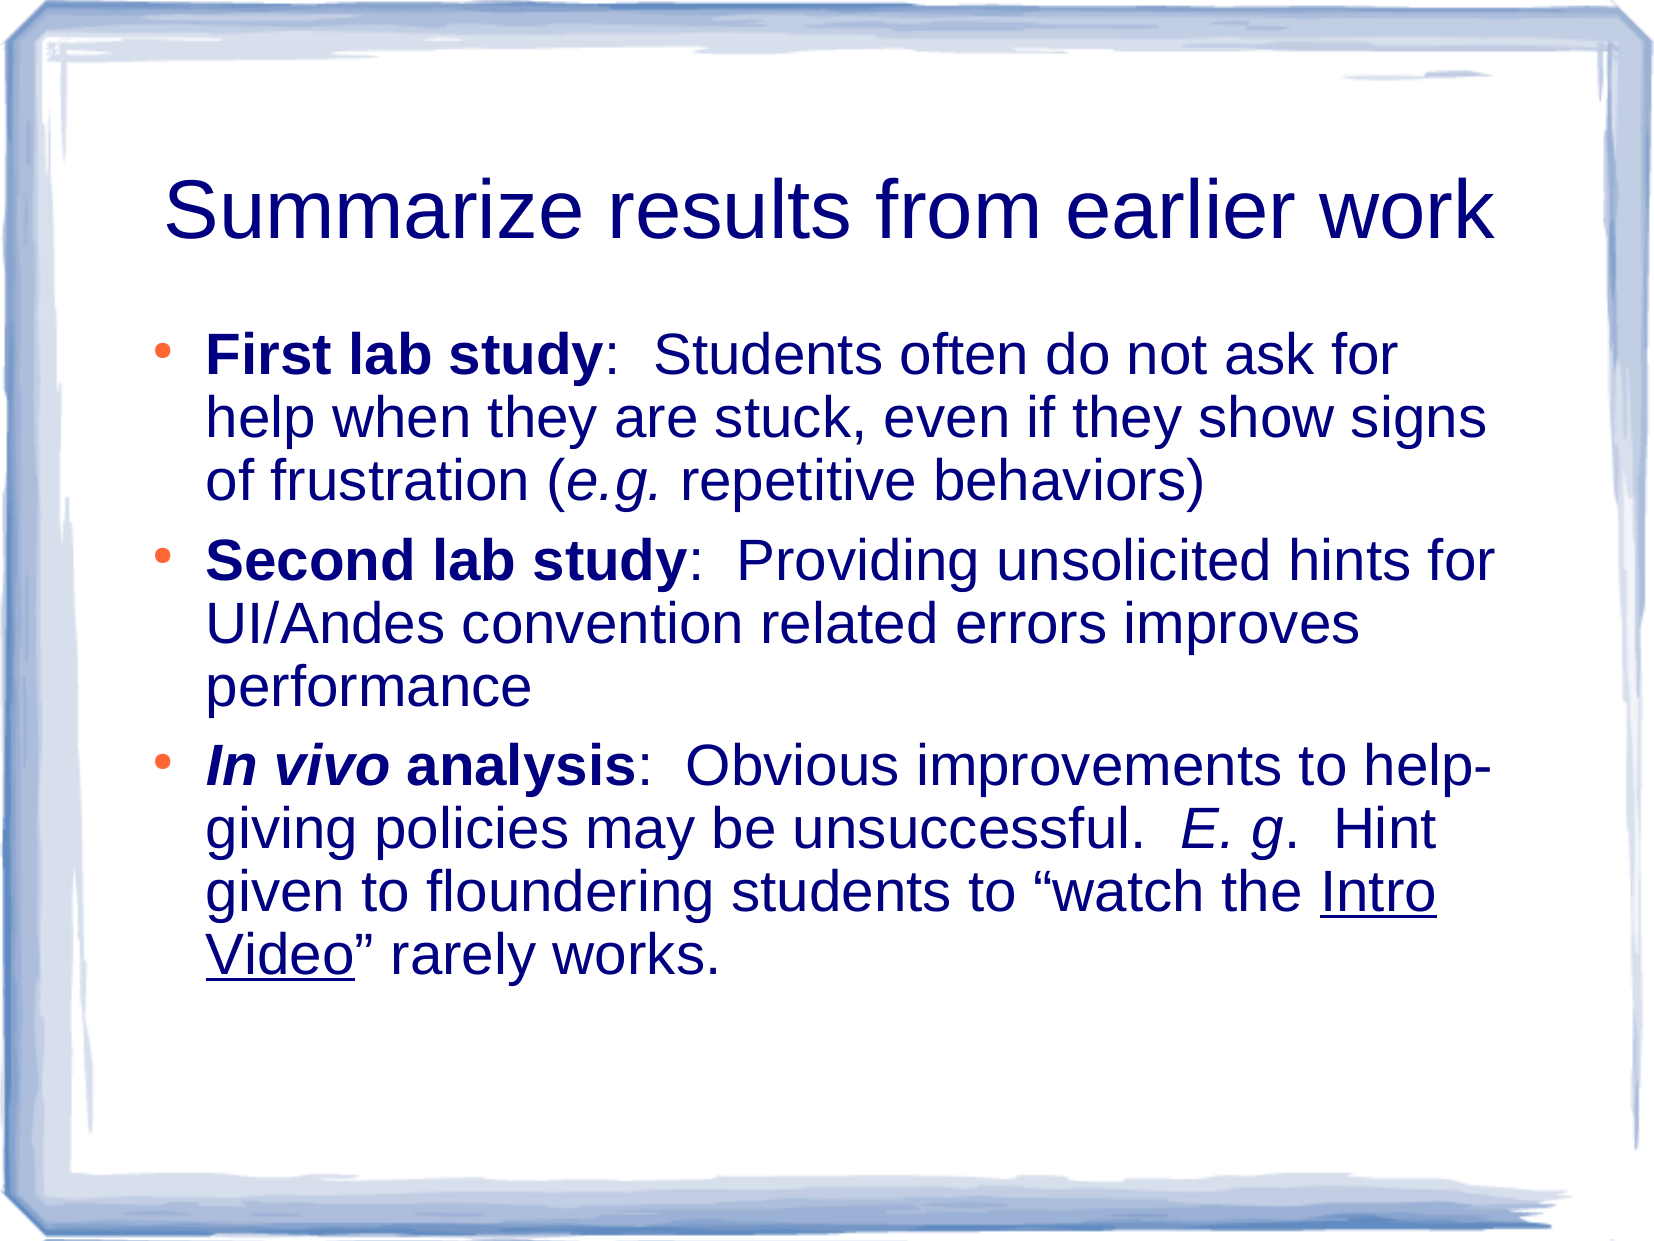

# Summarize results from earlier work
First lab study: Students often do not ask for help when they are stuck, even if they show signs of frustration (e.g. repetitive behaviors)
Second lab study: Providing unsolicited hints for UI/Andes convention related errors improves performance
In vivo analysis: Obvious improvements to help-giving policies may be unsuccessful. E. g. Hint given to floundering students to “watch the Intro Video” rarely works.